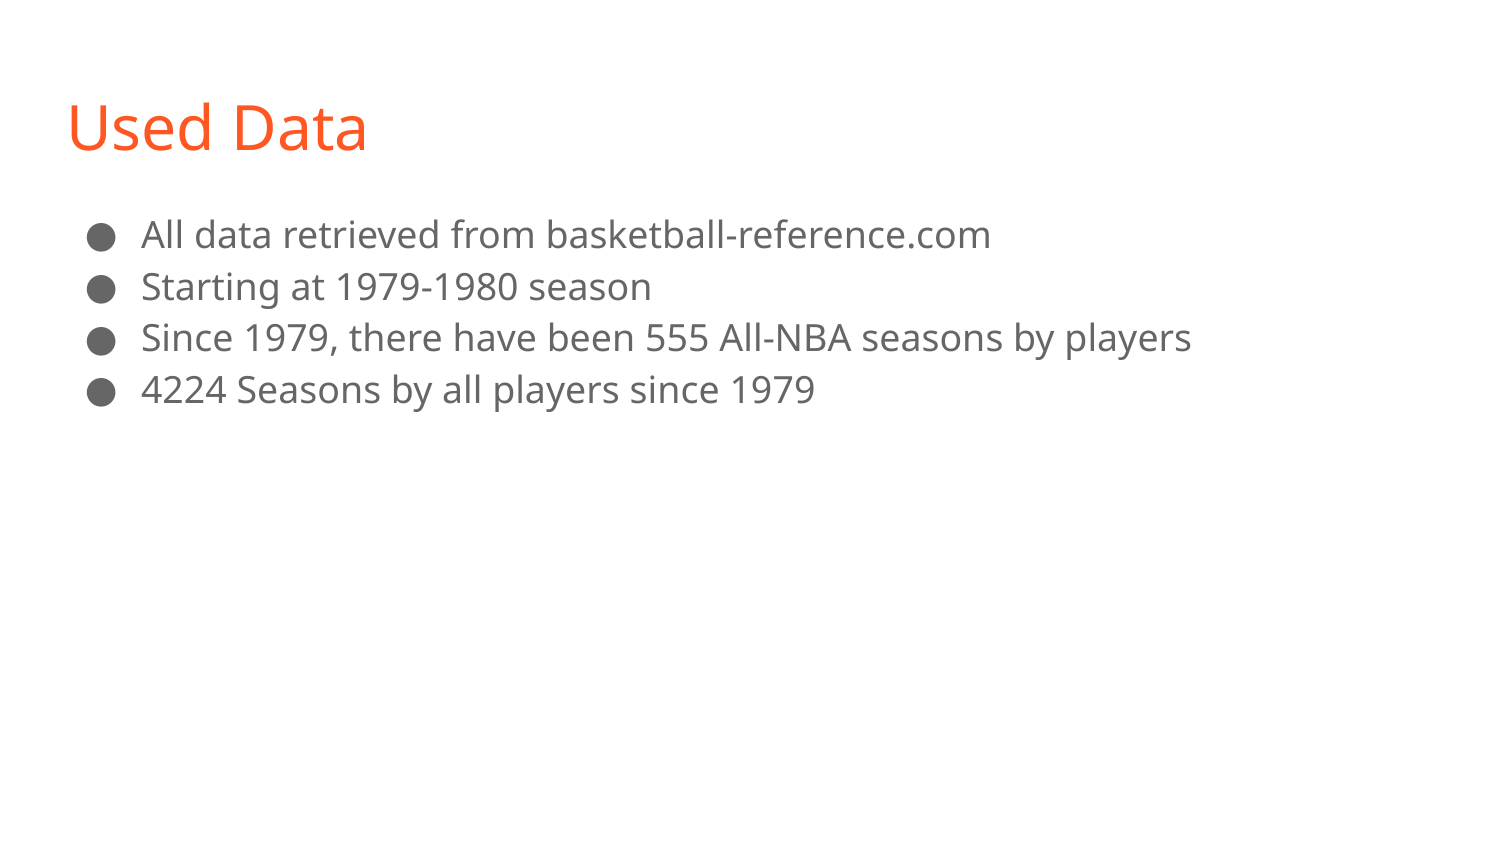

# Used Data
All data retrieved from basketball-reference.com
Starting at 1979-1980 season
Since 1979, there have been 555 All-NBA seasons by players
4224 Seasons by all players since 1979